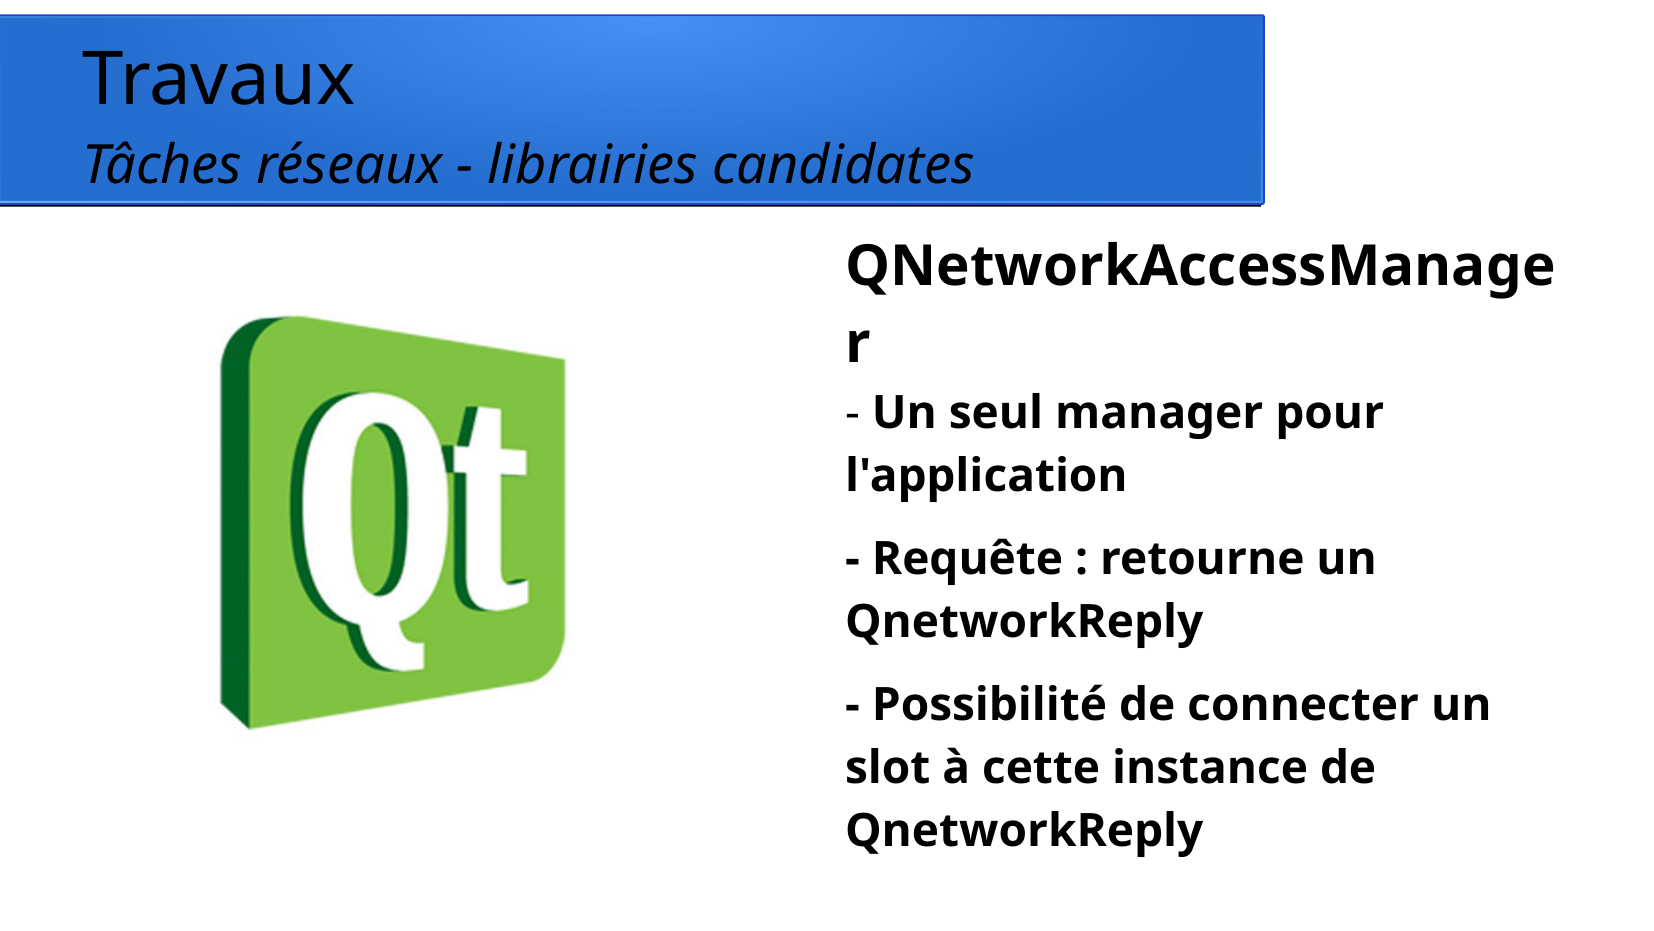

Travaux
Tâches réseaux - librairies candidates
# QNetworkAccessManager - Un seul manager pour l'application
- Requête : retourne un QnetworkReply
- Possibilité de connecter un slot à cette instance de QnetworkReply